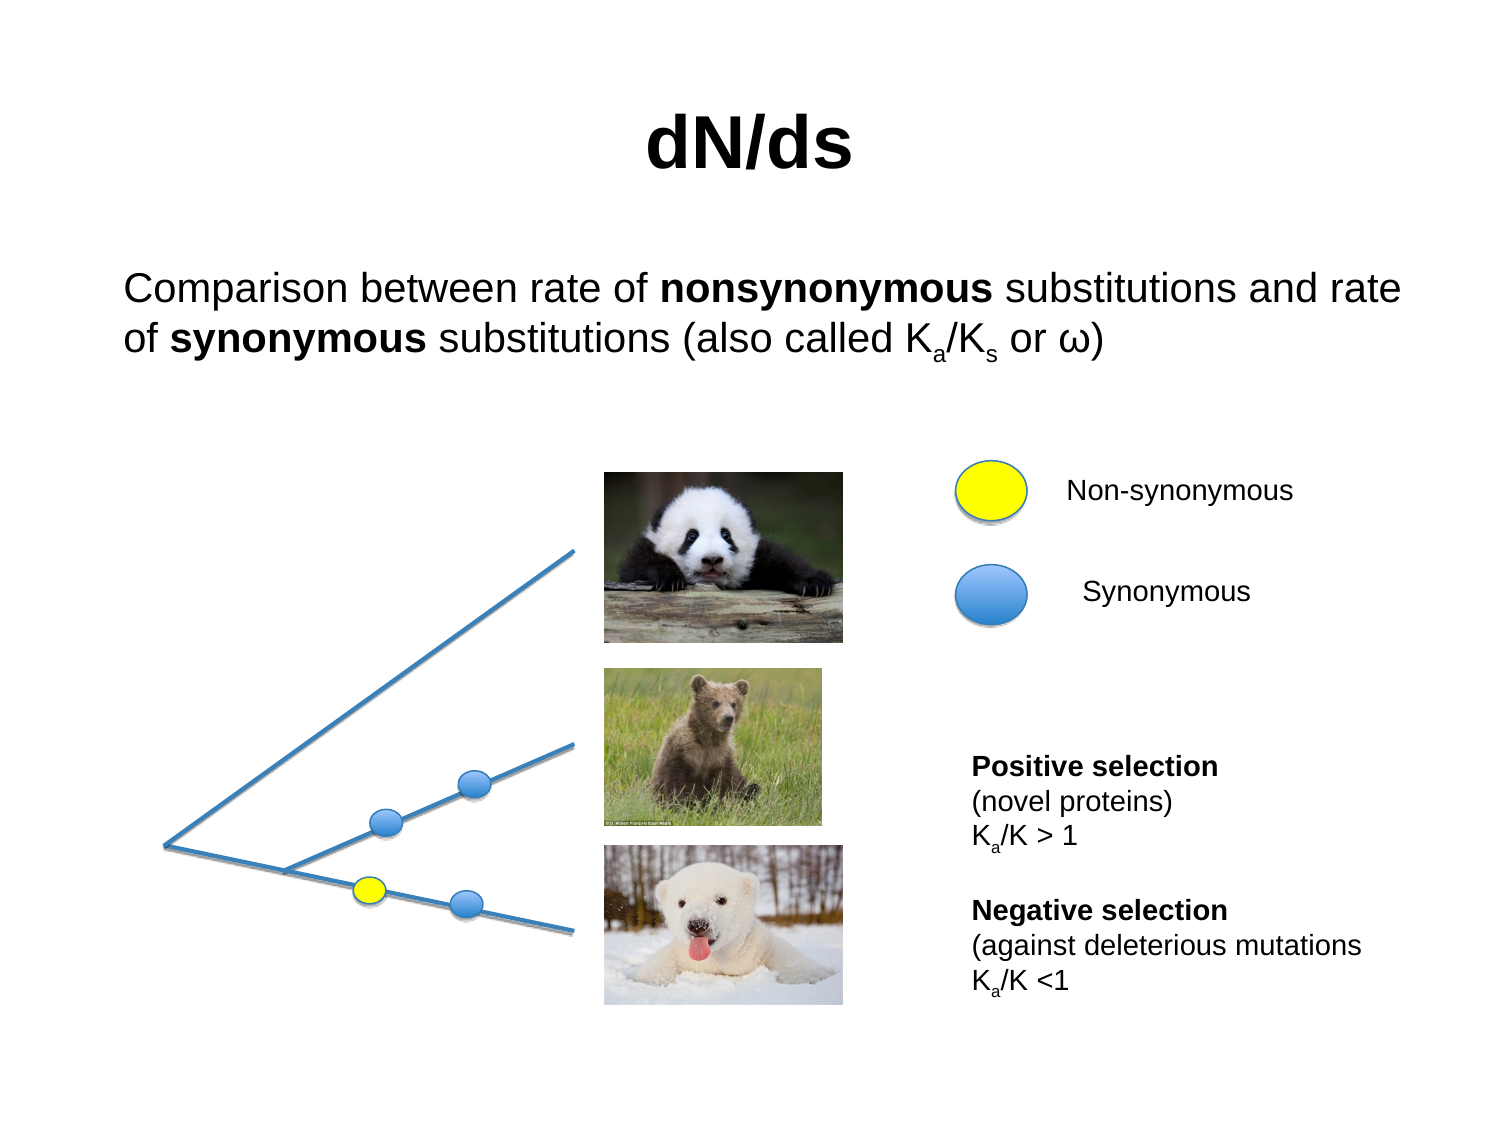

# dN/ds
Comparison between rate of nonsynonymous substitutions and rate of synonymous substitutions (also called Ka/Ks or ω)
Non-synonymous
Synonymous
Positive selection
(novel proteins)
Ka/K > 1
Negative selection
(against deleterious mutations
Ka/K <1